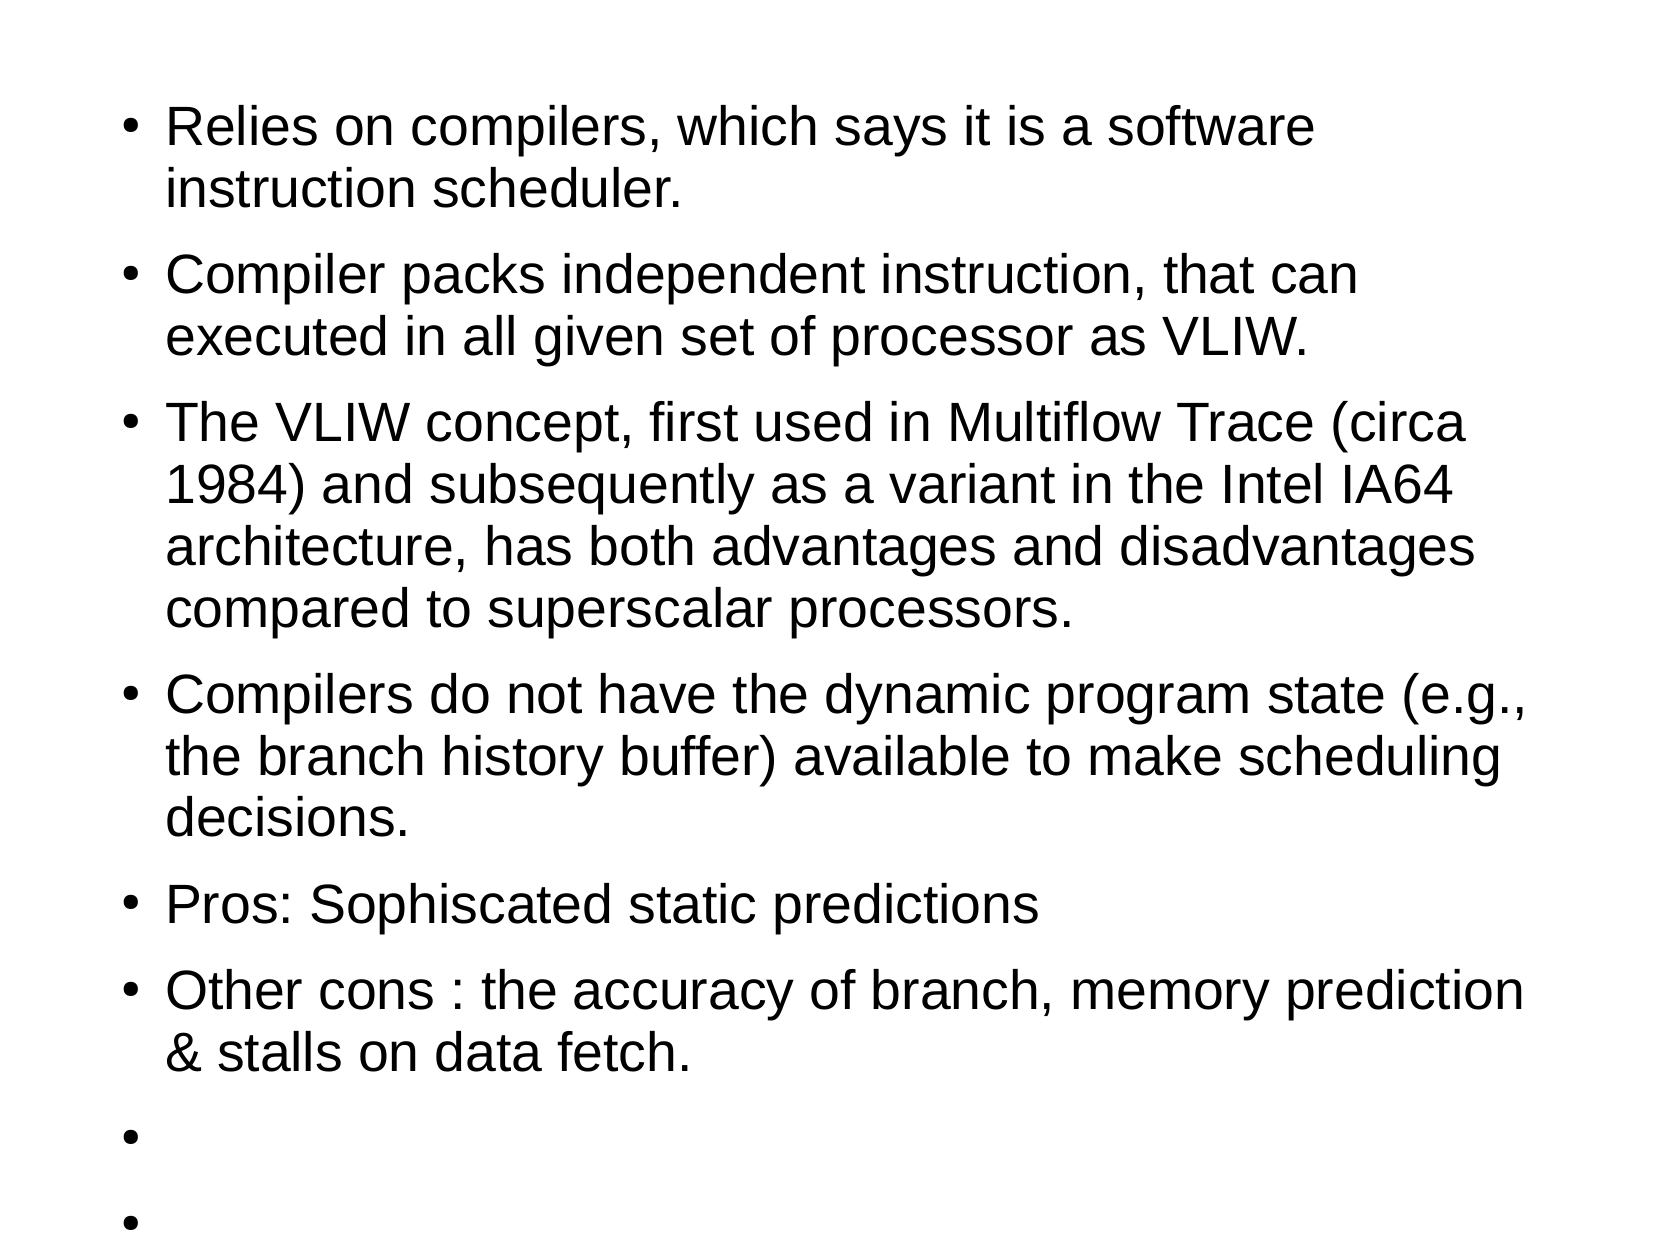

# Relies on compilers, which says it is a software instruction scheduler.
Compiler packs independent instruction, that can executed in all given set of processor as VLIW.
The VLIW concept, first used in Multiflow Trace (circa 1984) and subsequently as a variant in the Intel IA64 architecture, has both advantages and disadvantages compared to superscalar processors.
Compilers do not have the dynamic program state (e.g., the branch history buffer) available to make scheduling decisions.
Pros: Sophiscated static predictions
Other cons : the accuracy of branch, memory prediction & stalls on data fetch.